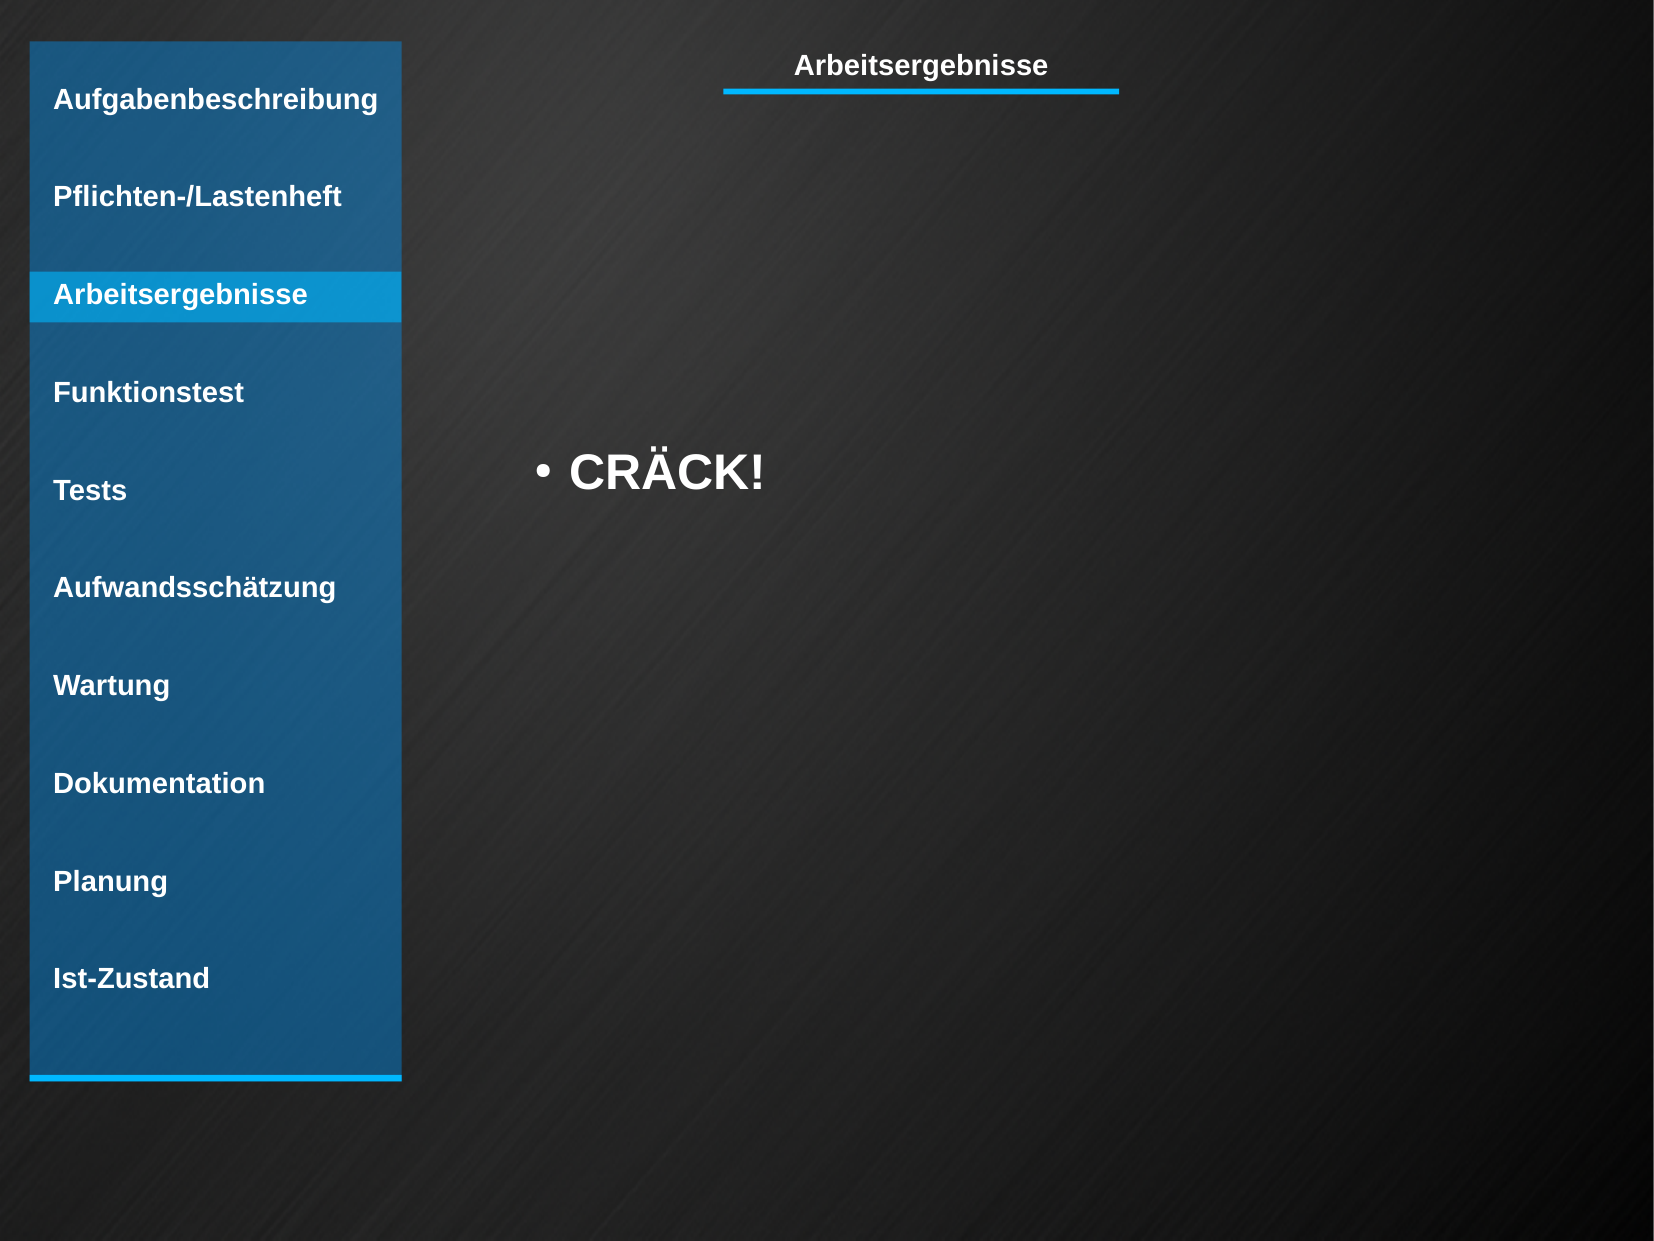

Arbeitsergebnisse
Aufgabenbeschreibung
Pflichten-/Lastenheft
Arbeitsergebnisse
Funktionstest
Tests
Aufwandsschätzung
Wartung
Dokumentation
Planung
Ist-Zustand
#
CRÄCK!